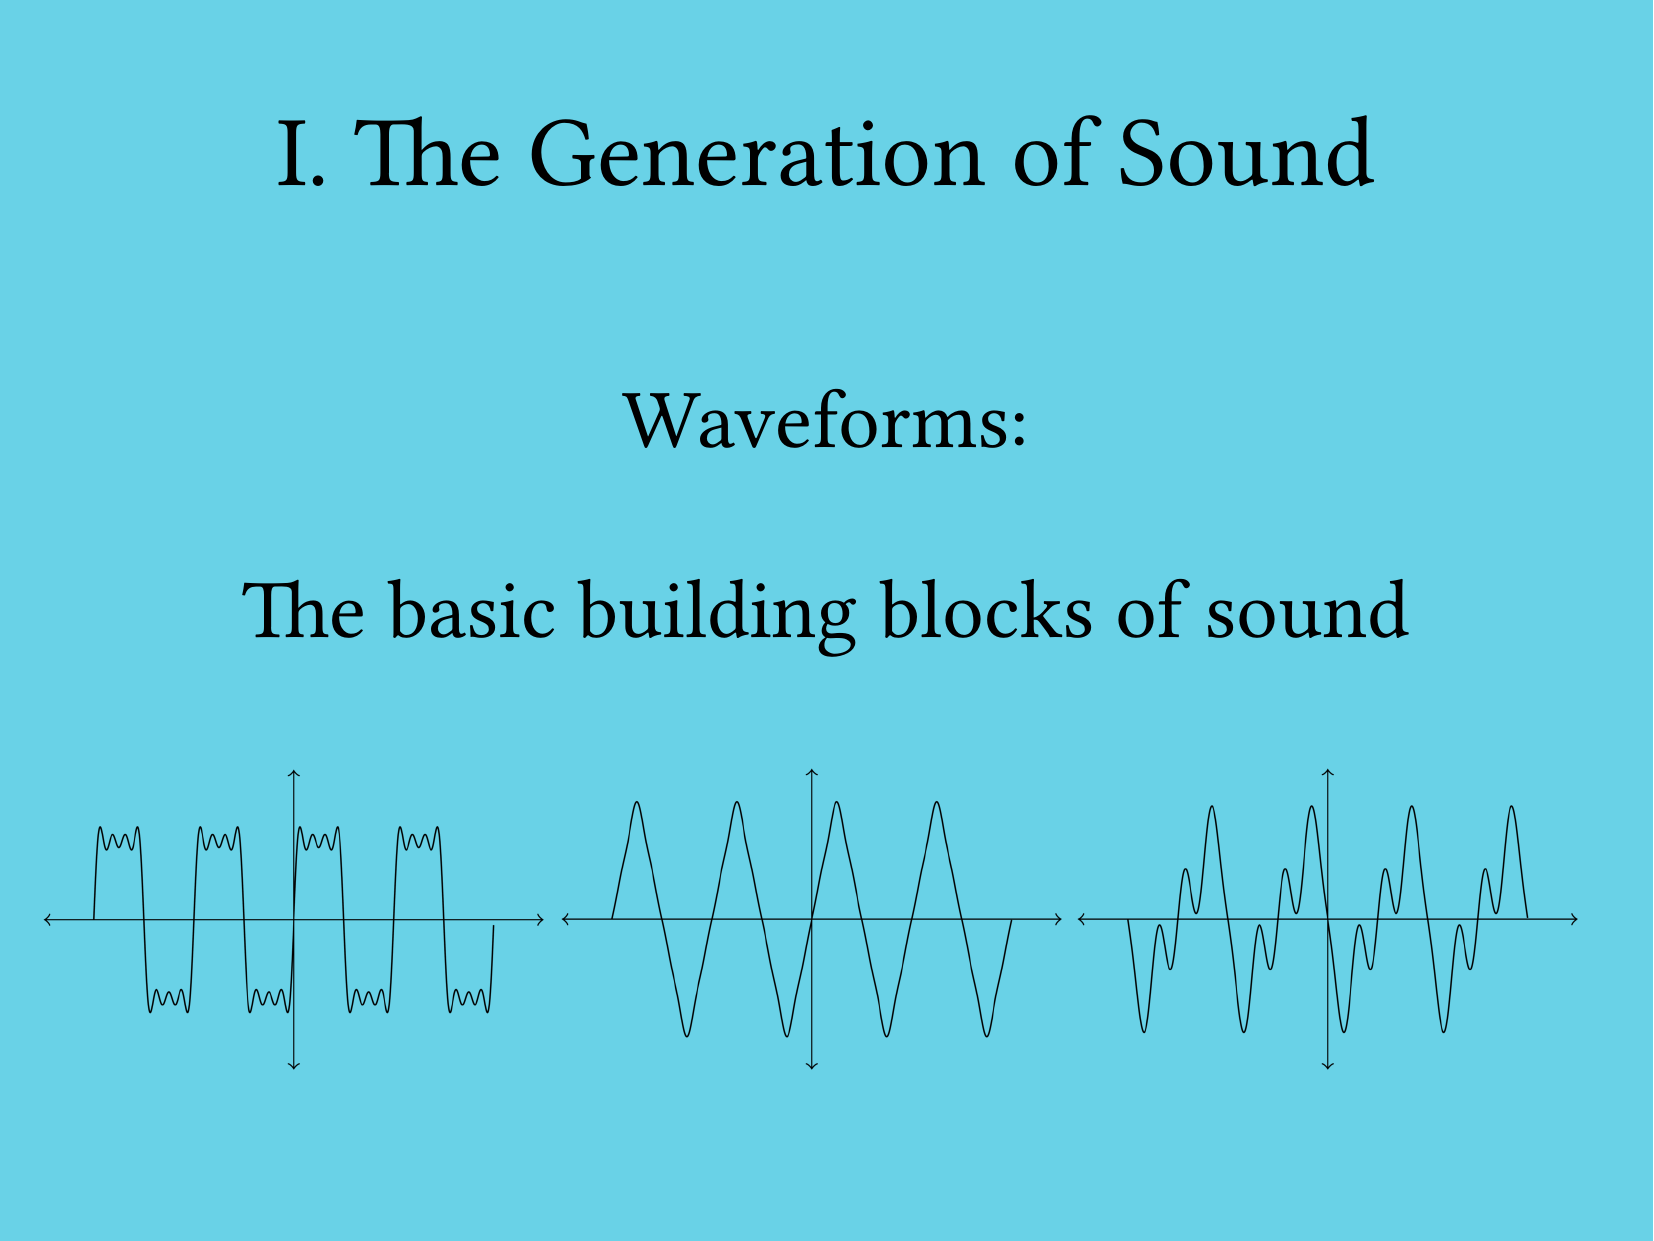

I. The Generation of Sound
# Waveforms:
The basic building blocks of sound